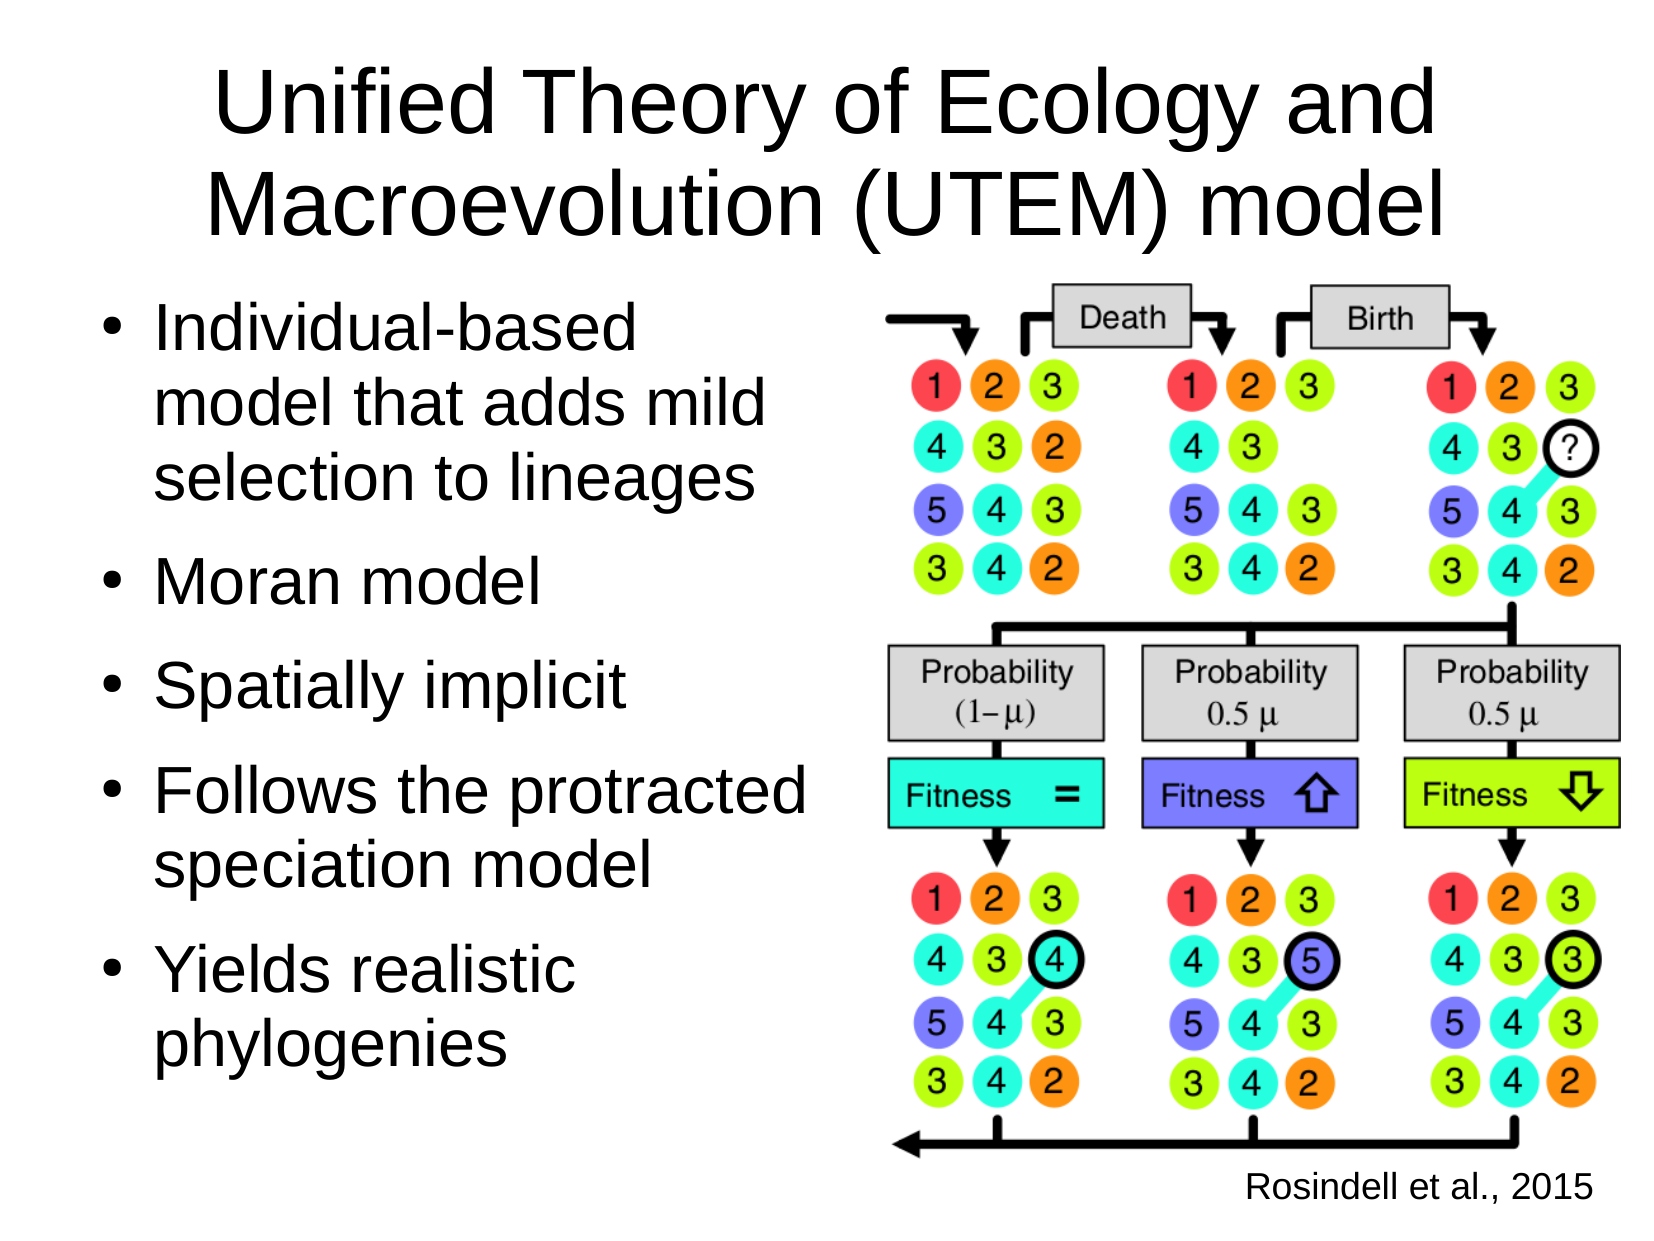

# Unified Theory of Ecology and Macroevolution (UTEM) model
Individual-based model that adds mild selection to lineages
Moran model
Spatially implicit
Follows the protracted speciation model
Yields realistic phylogenies
Rosindell et al., 2015